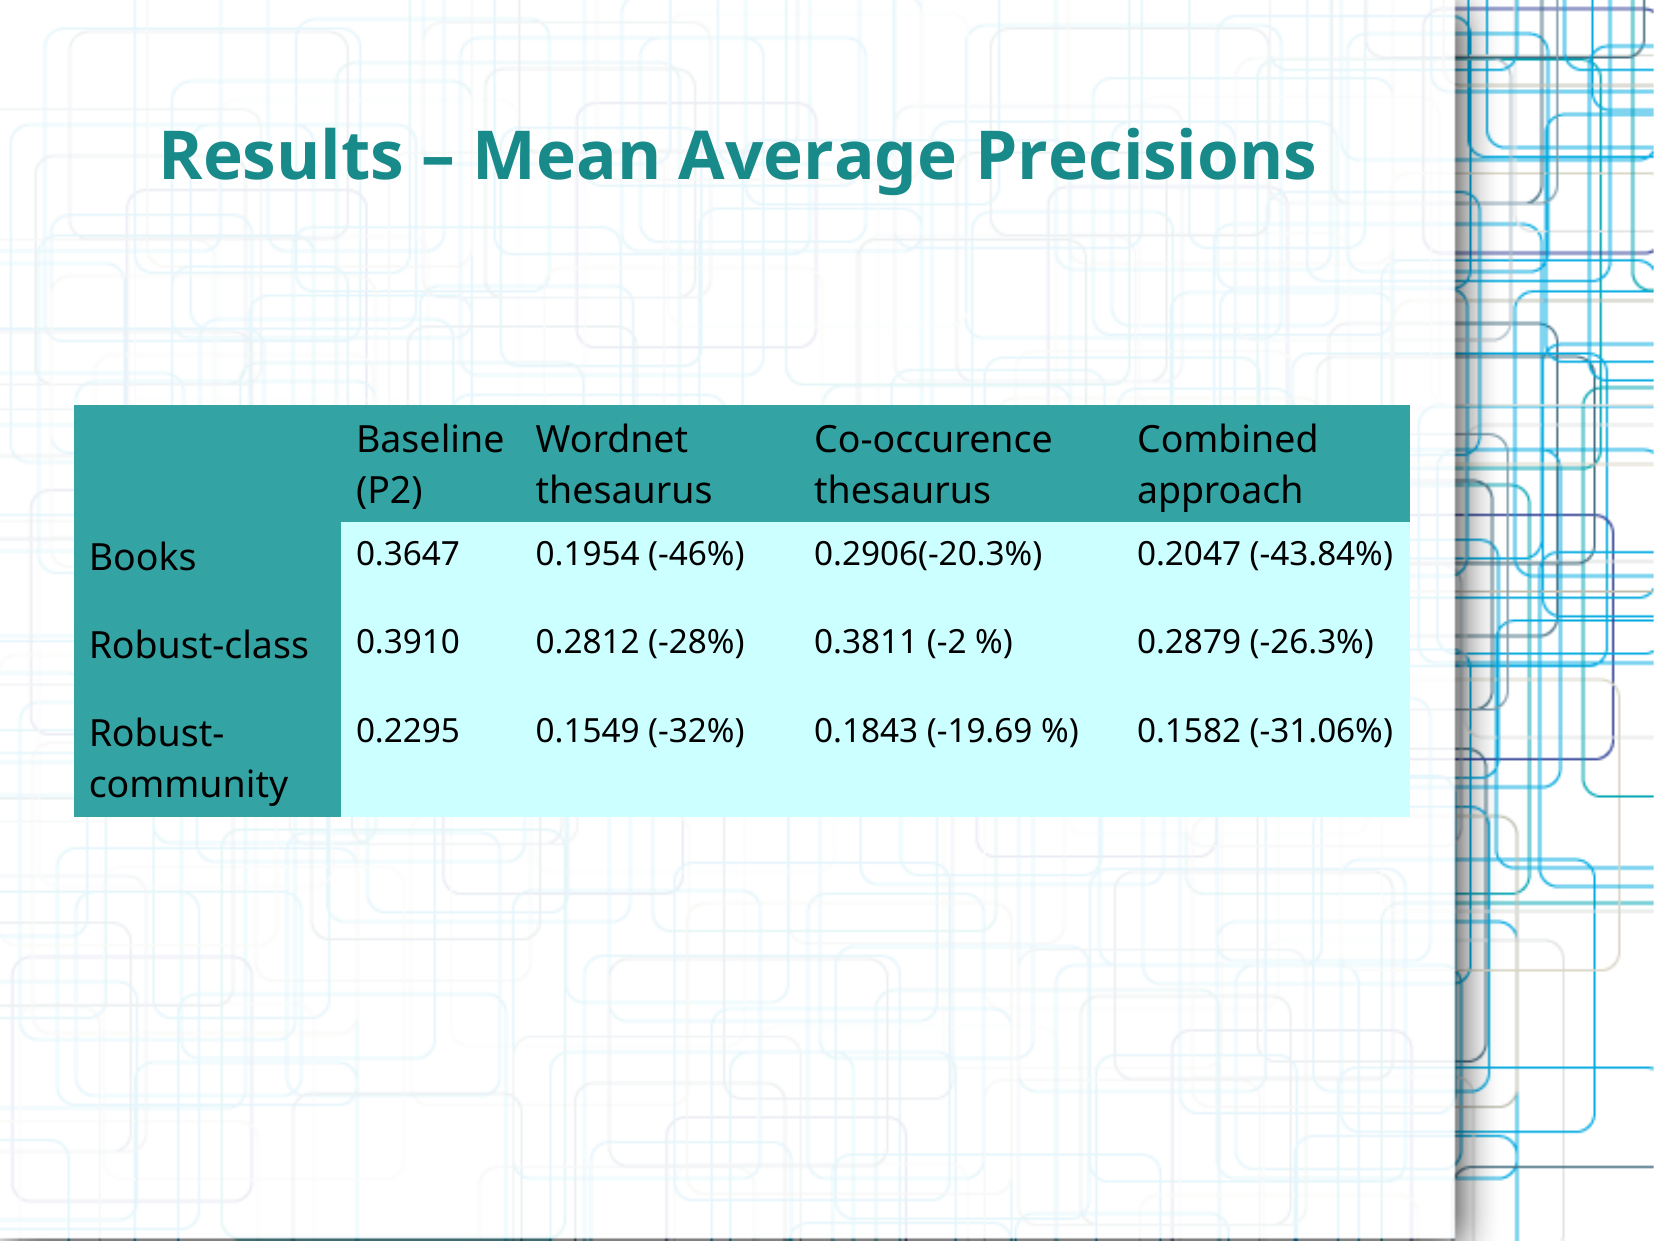

# Results – Mean Average Precisions
| | Baseline (P2) | Wordnet thesaurus | Co-occurence thesaurus | Combined approach |
| --- | --- | --- | --- | --- |
| Books | 0.3647 | 0.1954 (-46%) | 0.2906(-20.3%) | 0.2047 (-43.84%) |
| Robust-class | 0.3910 | 0.2812 (-28%) | 0.3811 (-2 %) | 0.2879 (-26.3%) |
| Robust-community | 0.2295 | 0.1549 (-32%) | 0.1843 (-19.69 %) | 0.1582 (-31.06%) |